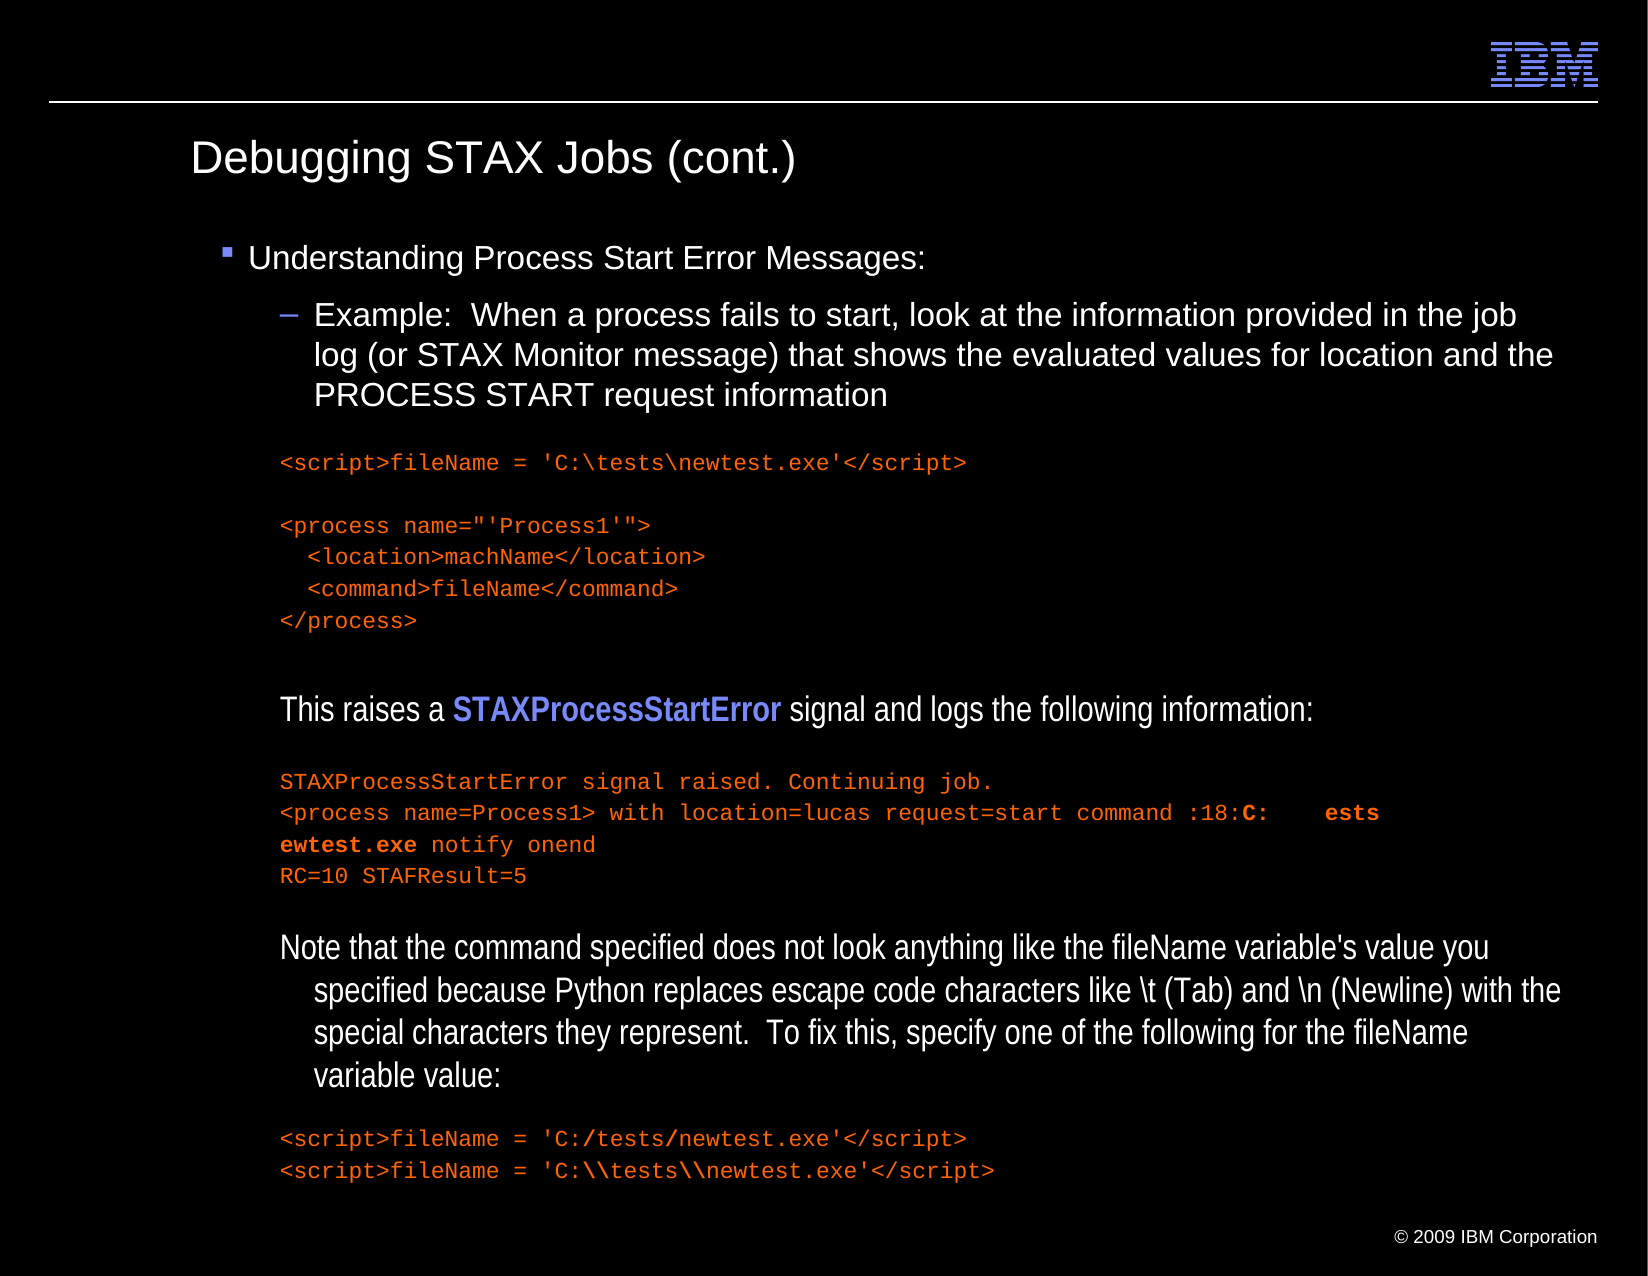

# Debugging STAX Jobs (cont.)
Understanding Process Start Error Messages:
Example: When a process fails to start, look at the information provided in the job log (or STAX Monitor message) that shows the evaluated values for location and the PROCESS START request information
<script>fileName = 'C:\tests\newtest.exe'</script>
<process name="'Process1'">
 <location>machName</location>
 <command>fileName</command>
</process>
This raises a STAXProcessStartError signal and logs the following information:
STAXProcessStartError signal raised. Continuing job.
<process name=Process1> with location=lucas request=start command :18:C:	 ests
ewtest.exe notify onend
RC=10 STAFResult=5
Note that the command specified does not look anything like the fileName variable's value you specified because Python replaces escape code characters like \t (Tab) and \n (Newline) with the special characters they represent. To fix this, specify one of the following for the fileName variable value:
<script>fileName = 'C:/tests/newtest.exe'</script>
<script>fileName = 'C:\\tests\\newtest.exe'</script>